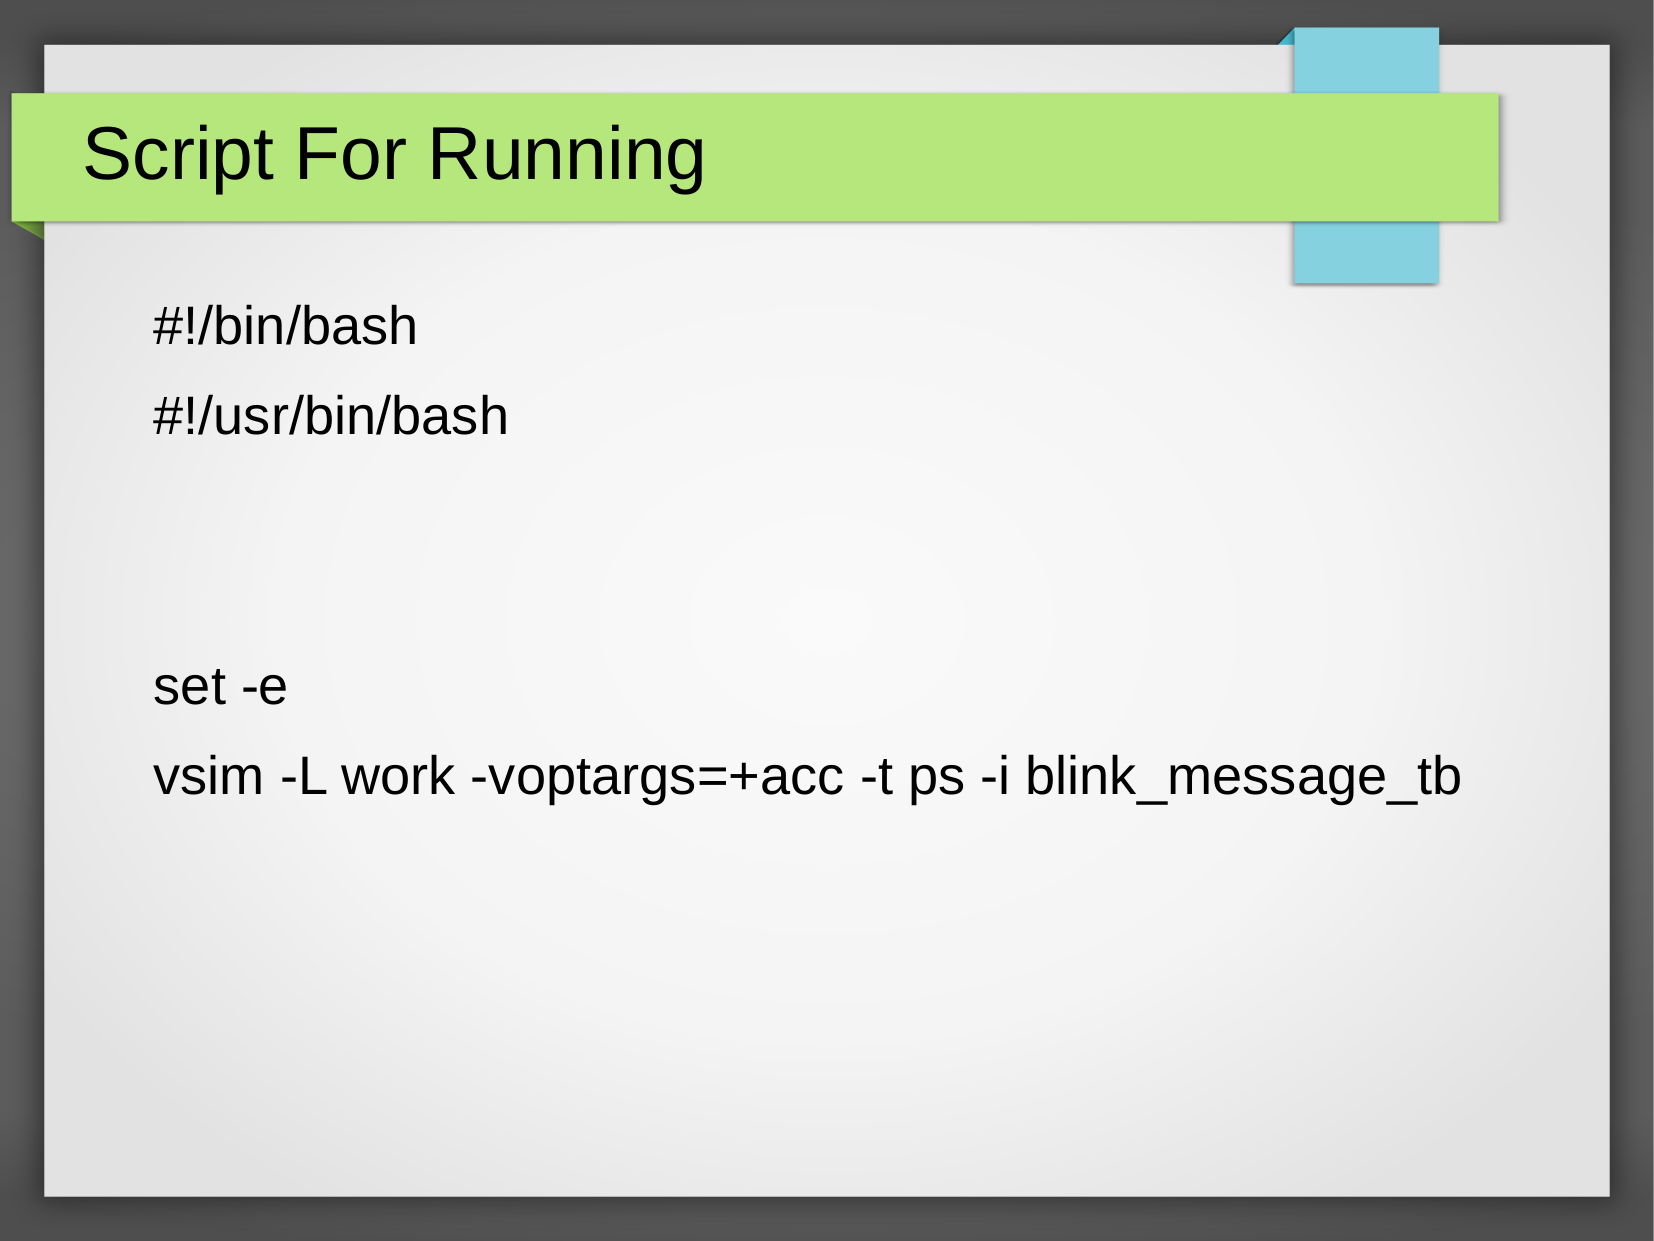

# Script For Running
#!/bin/bash
#!/usr/bin/bash
set -e
vsim -L work -voptargs=+acc -t ps -i blink_message_tb